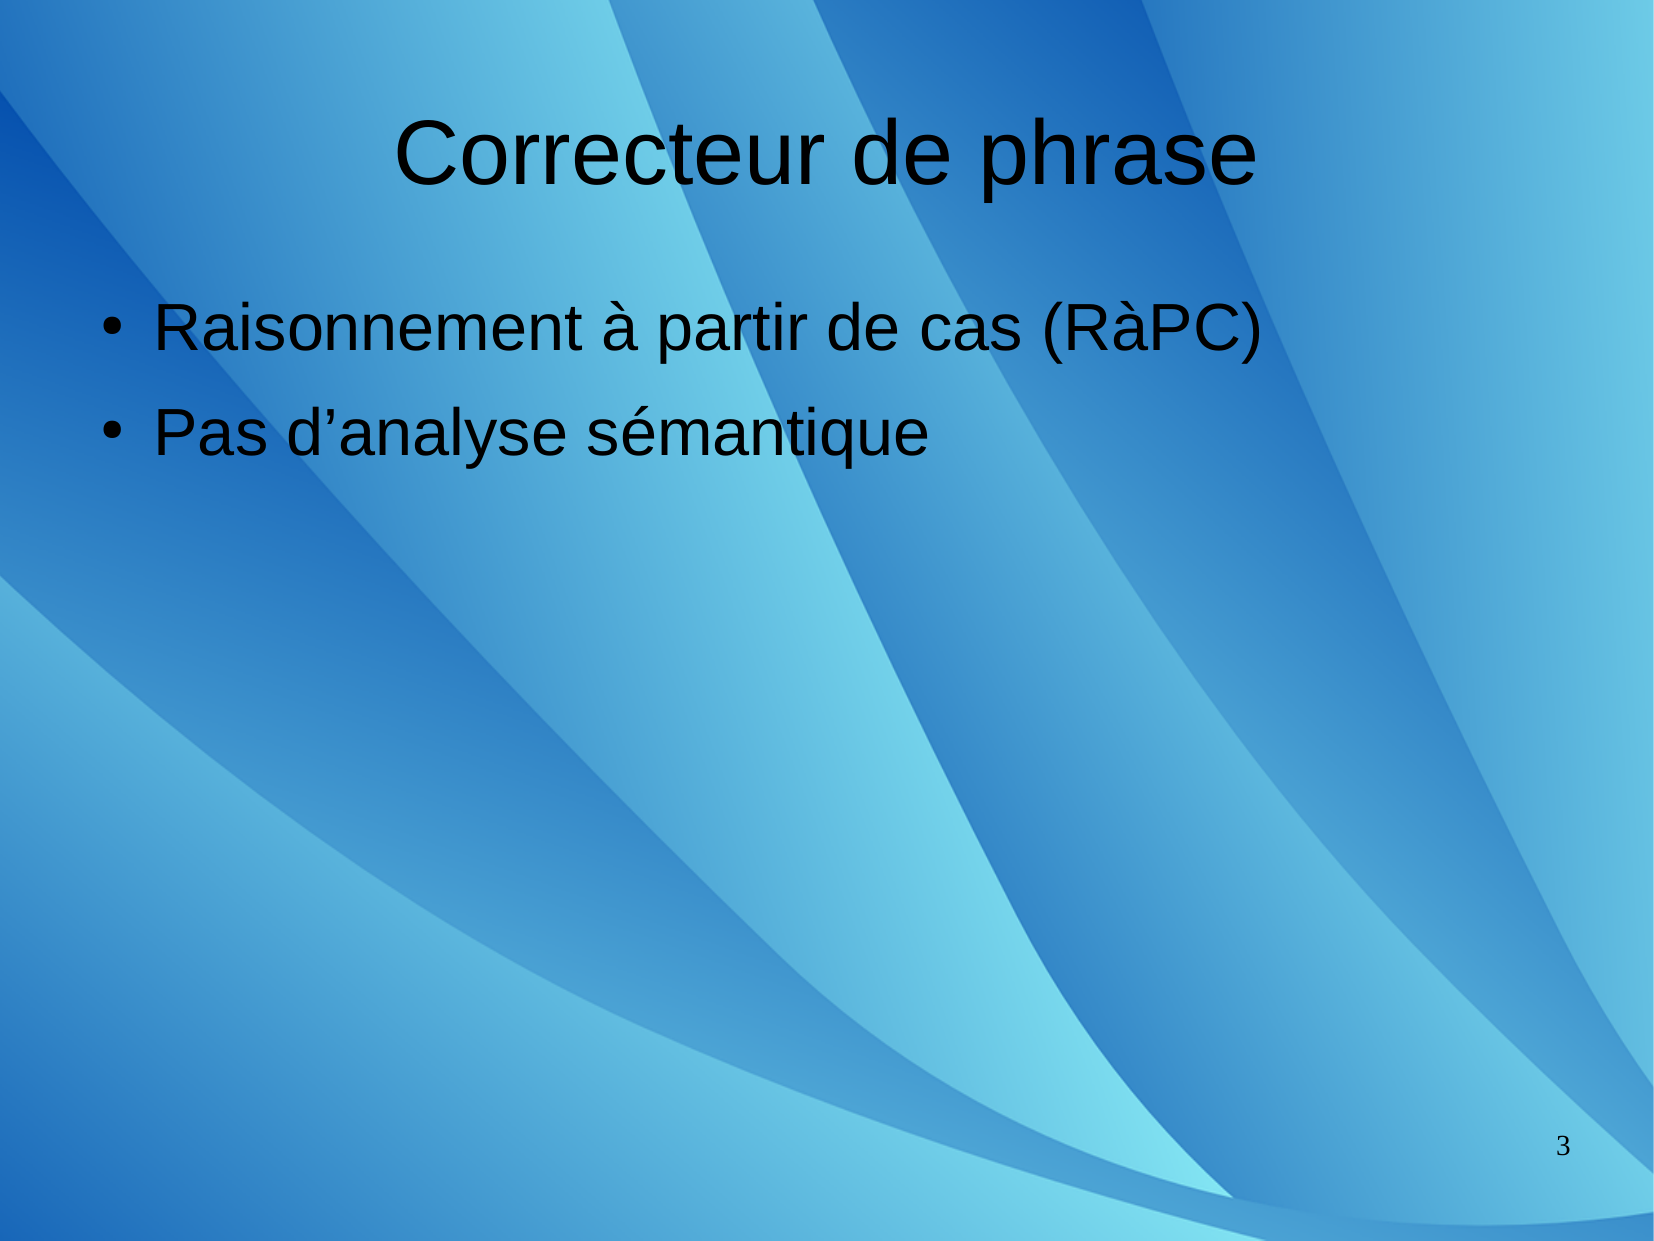

# Correcteur de phrase
Raisonnement à partir de cas (RàPC)
Pas d’analyse sémantique
3